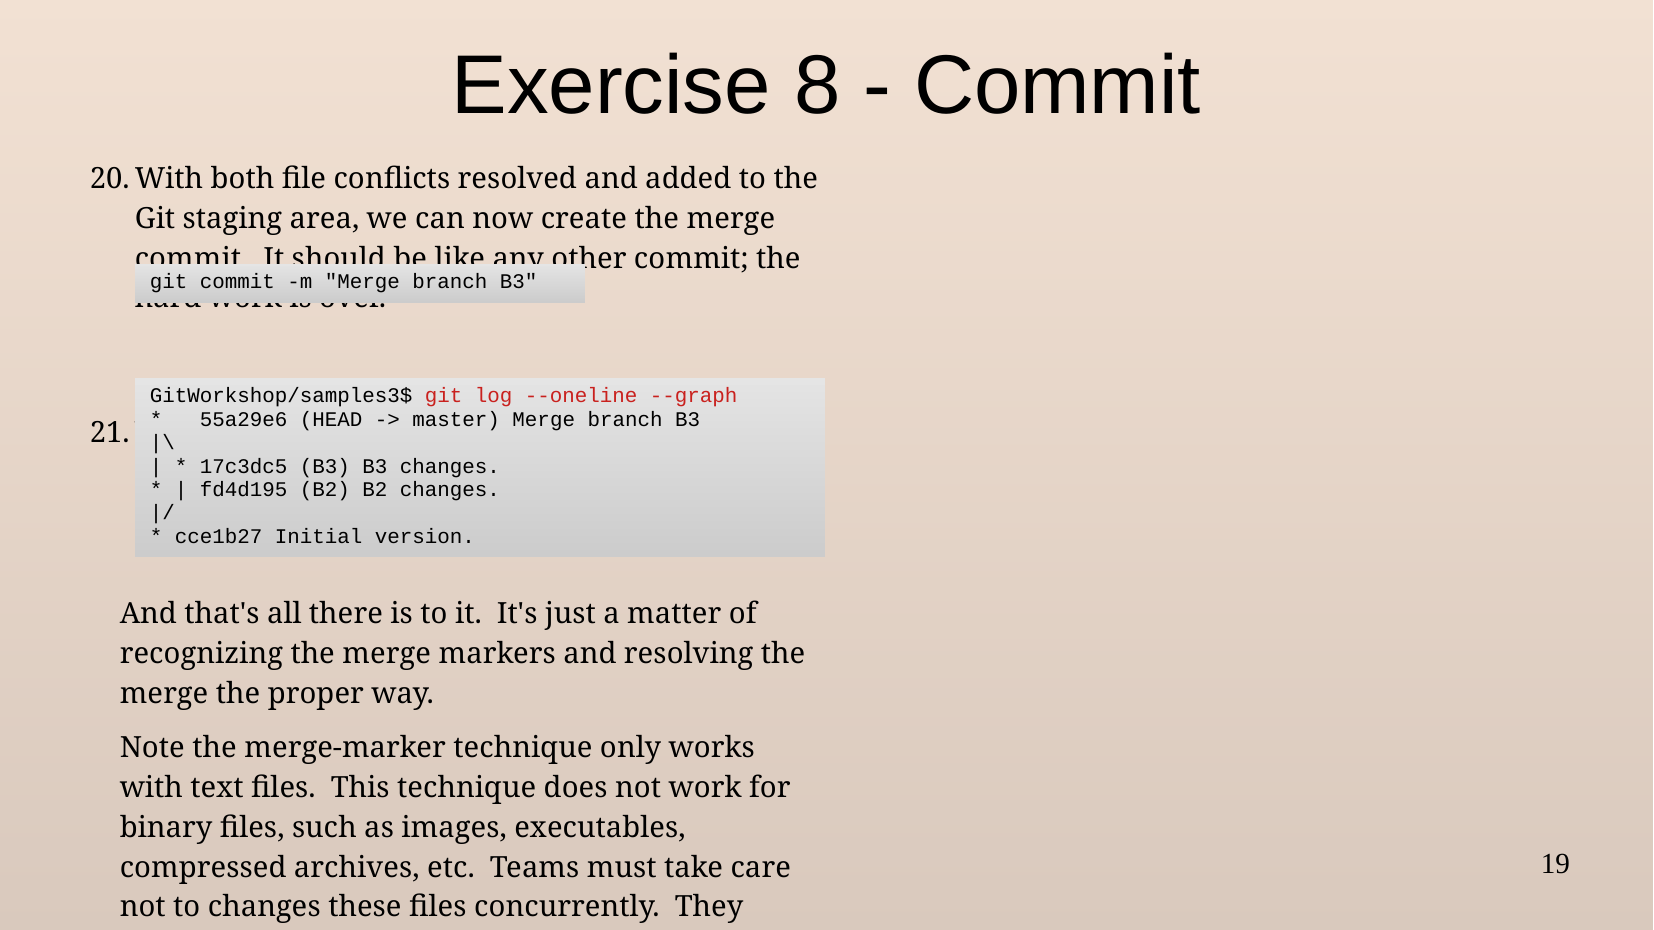

# Exercise 8 - Commit
With both file conflicts resolved and added to the Git staging area, we can now create the merge commit. It should be like any other commit; the hard work is over.
Verify the branch activity using git log.
git commit -m "Merge branch B3"
GitWorkshop/samples3$ git log --oneline --graph
* 55a29e6 (HEAD -> master) Merge branch B3
|\
| * 17c3dc5 (B3) B3 changes.
* | fd4d195 (B2) B2 changes.
|/
* cce1b27 Initial version.
And that's all there is to it. It's just a matter of recognizing the merge markers and resolving the merge the proper way.
Note the merge-marker technique only works with text files. This technique does not work for binary files, such as images, executables, compressed archives, etc. Teams must take care not to changes these files concurrently. They cannot easily be merged.
19